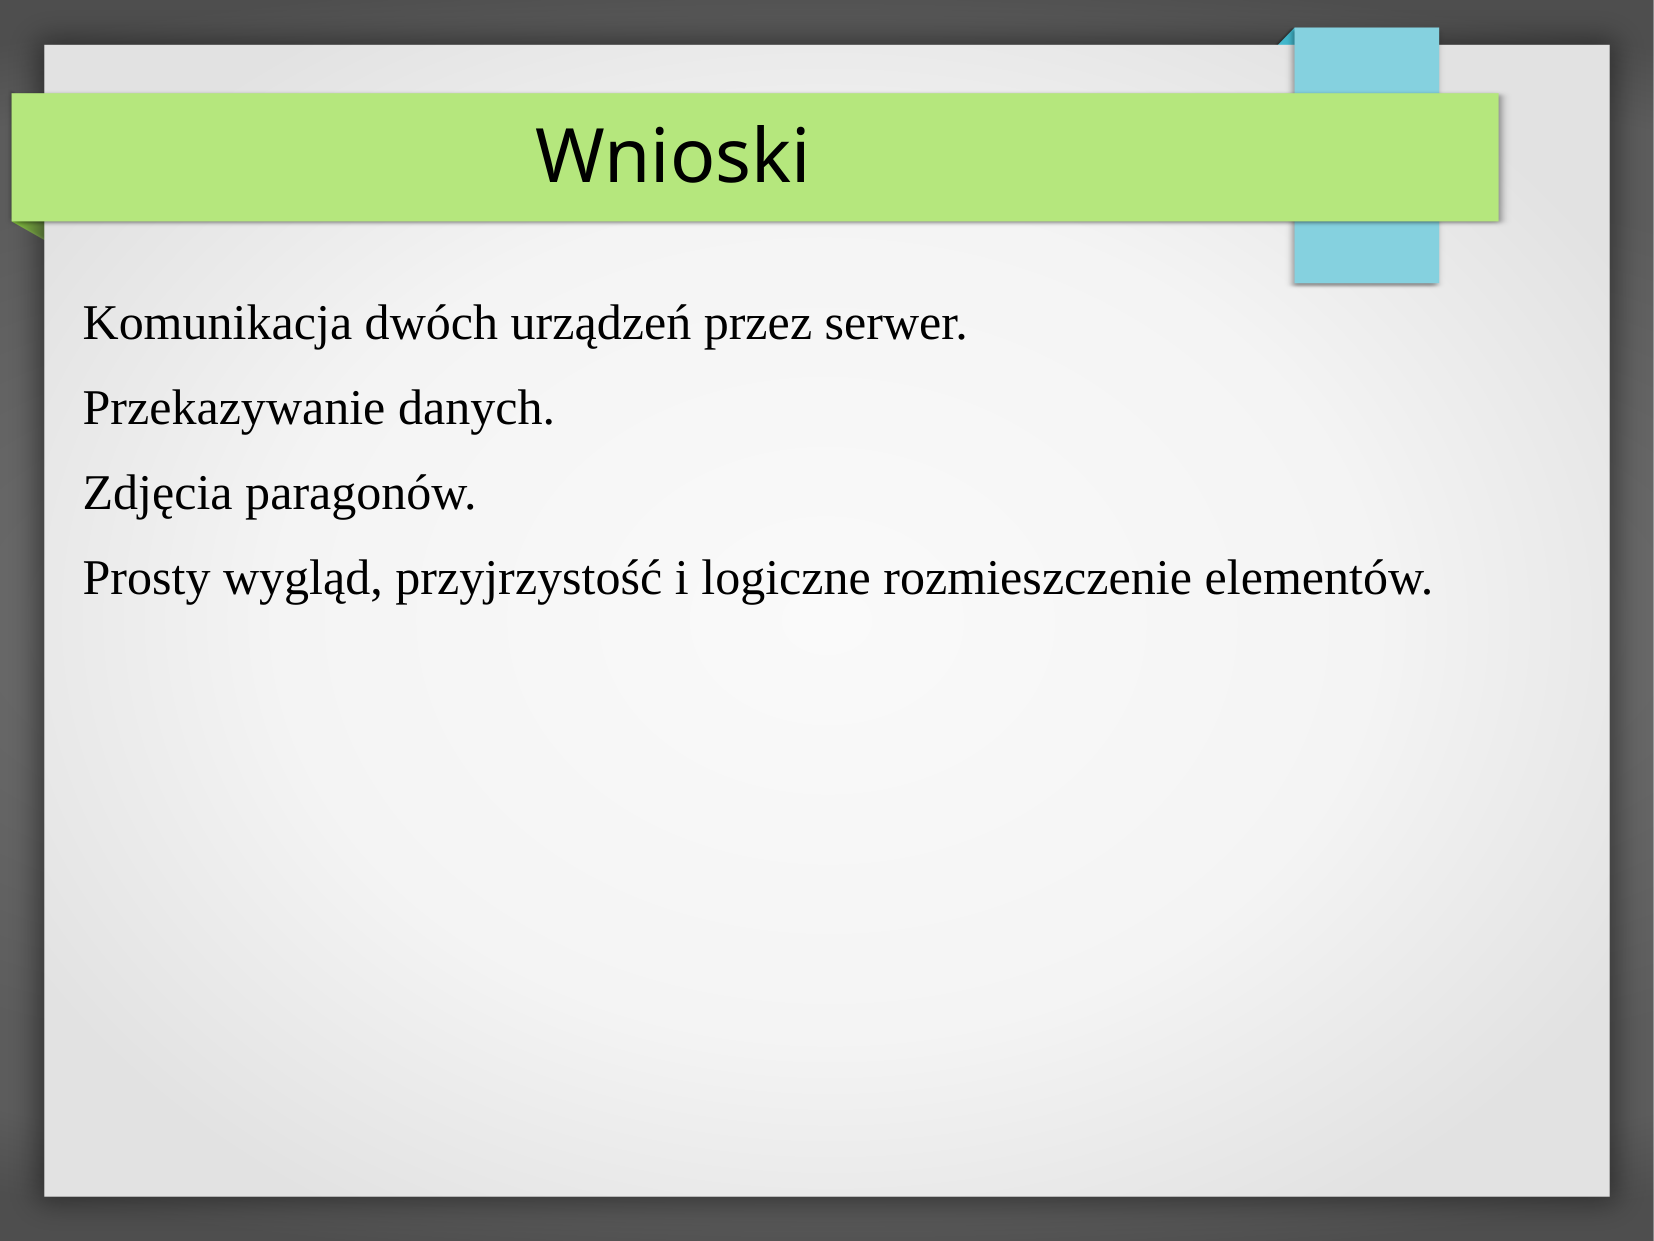

# Wnioski
Komunikacja dwóch urządzeń przez serwer.
Przekazywanie danych.
Zdjęcia paragonów.
Prosty wygląd, przyjrzystość i logiczne rozmieszczenie elementów.